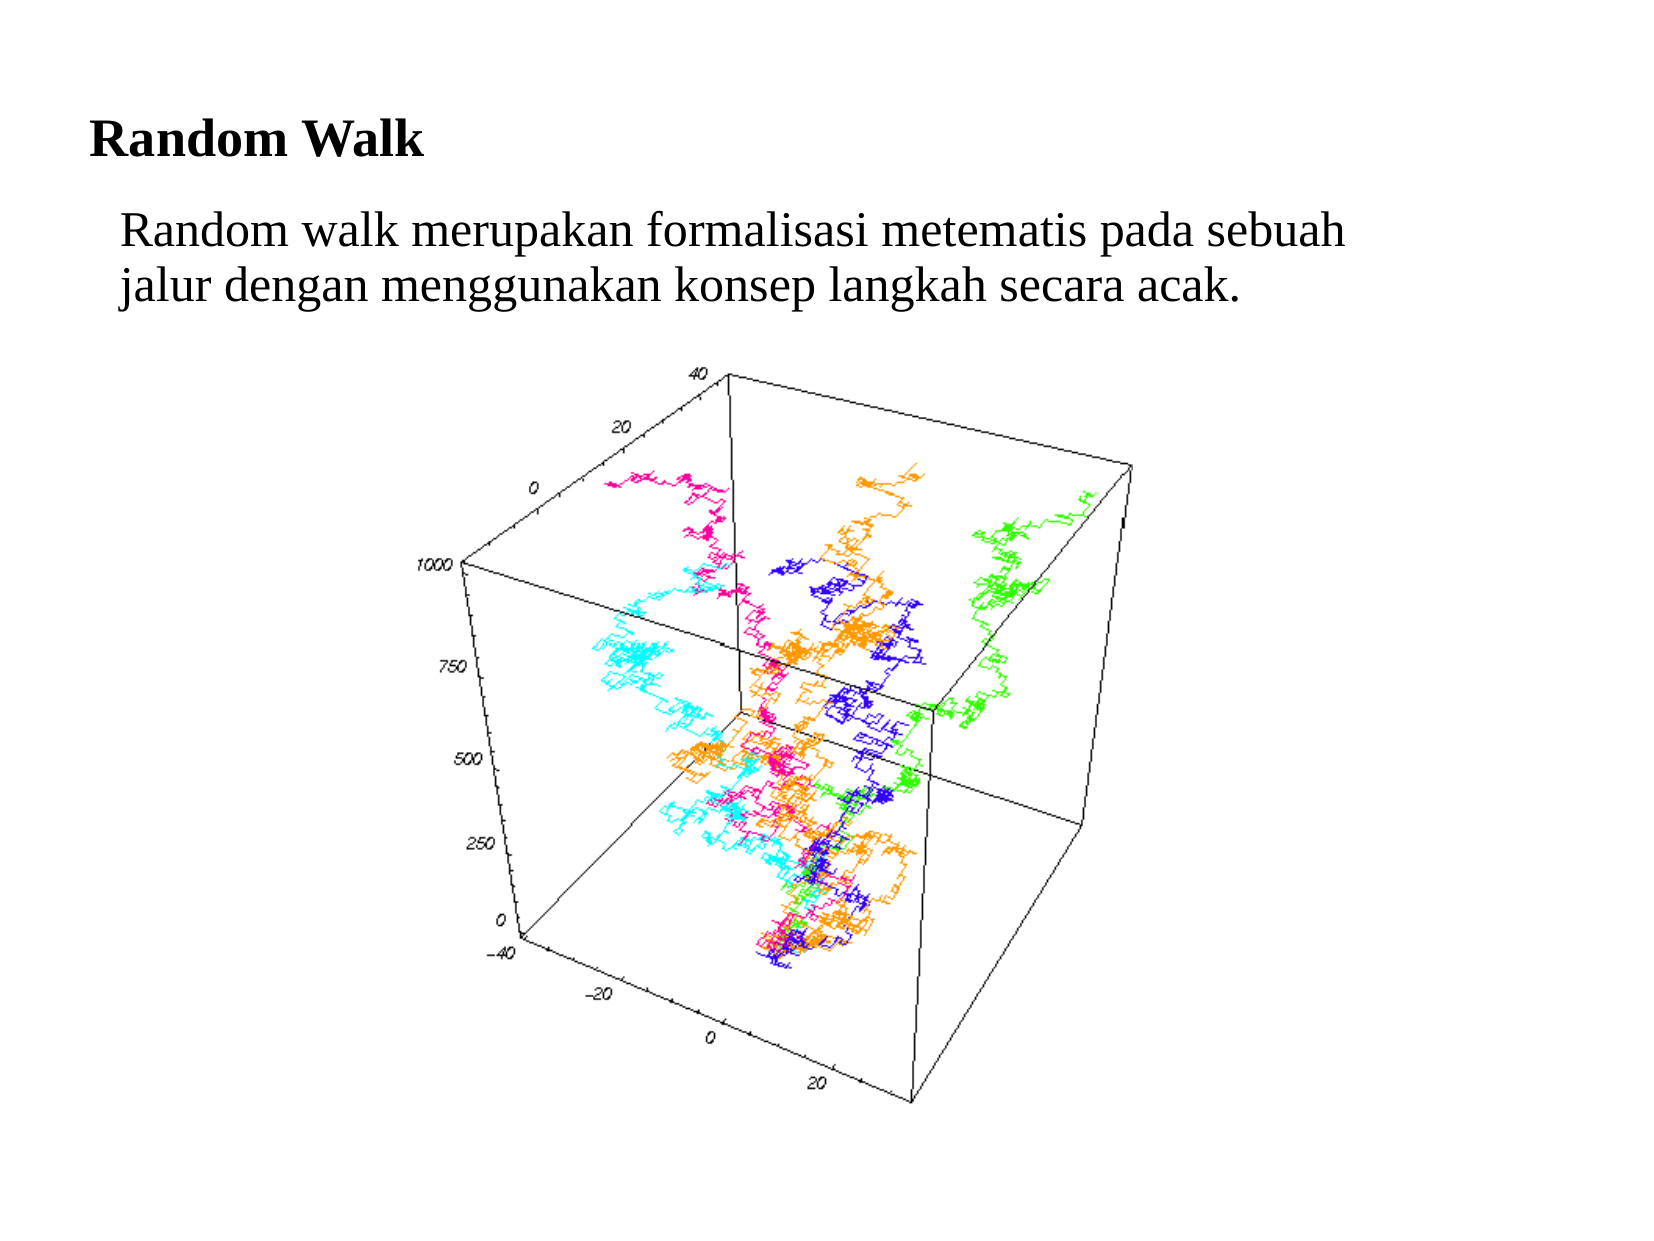

Random Walk
Random walk merupakan formalisasi metematis pada sebuah jalur dengan menggunakan konsep langkah secara acak.